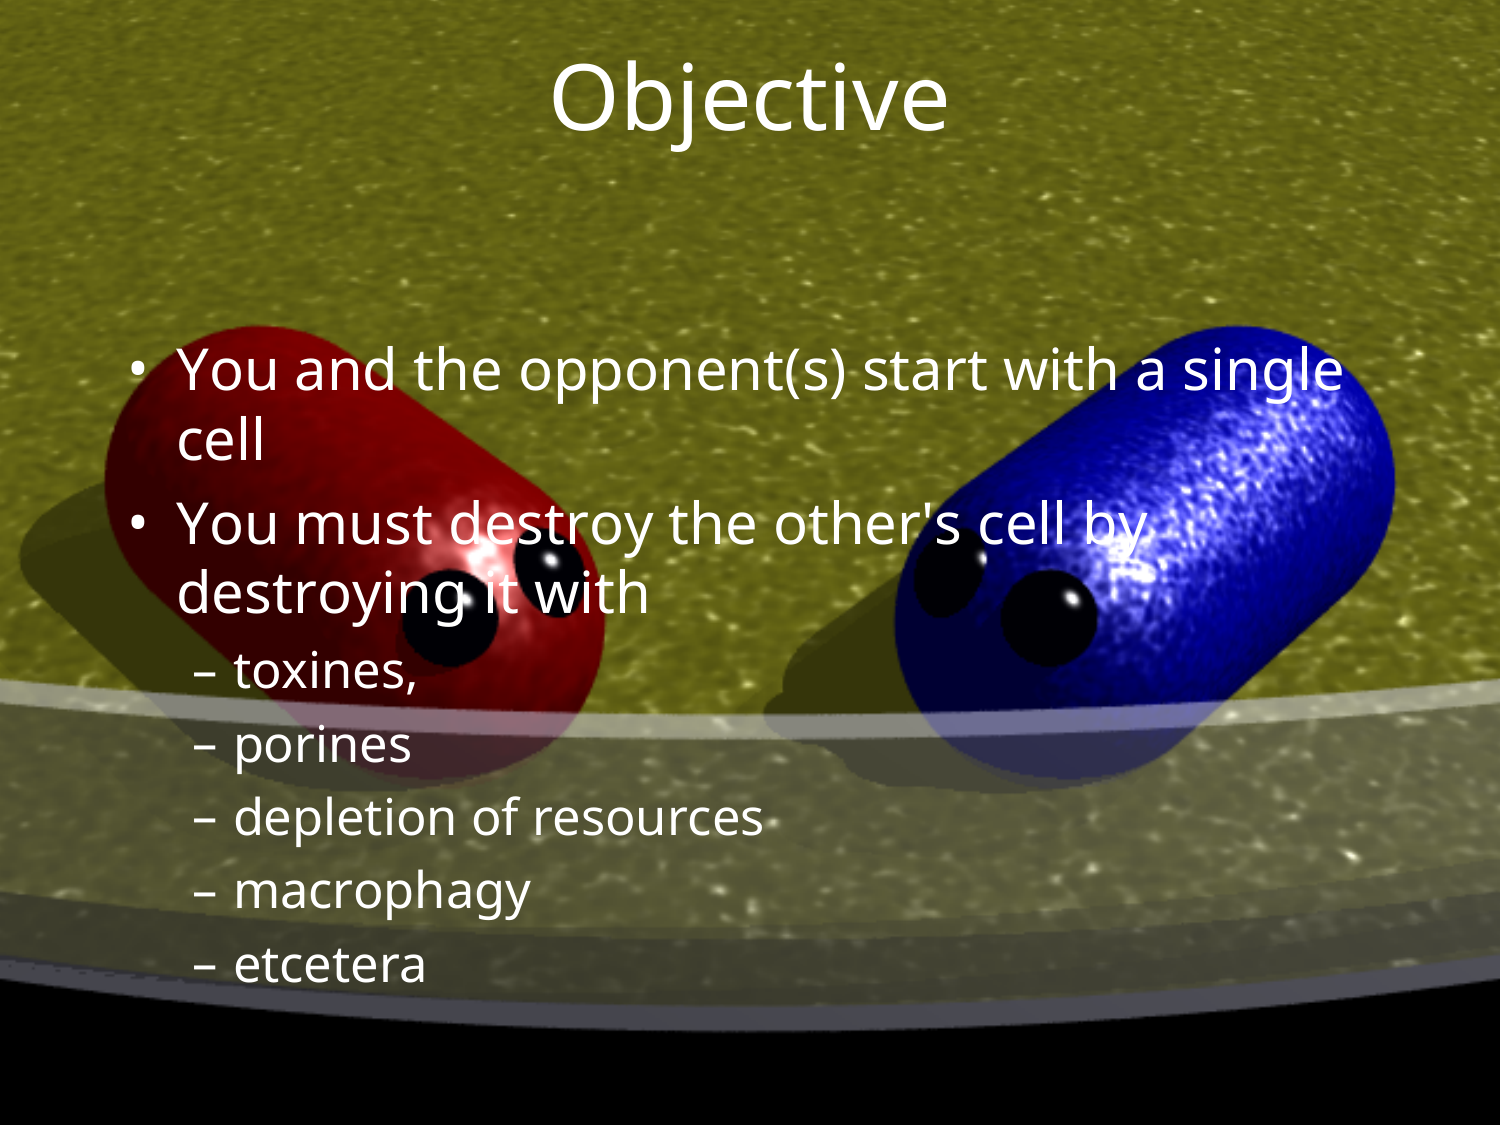

# Objective
You and the opponent(s) start with a single cell
You must destroy the other's cell by destroying it with
toxines,
porines
depletion of resources
macrophagy
etcetera